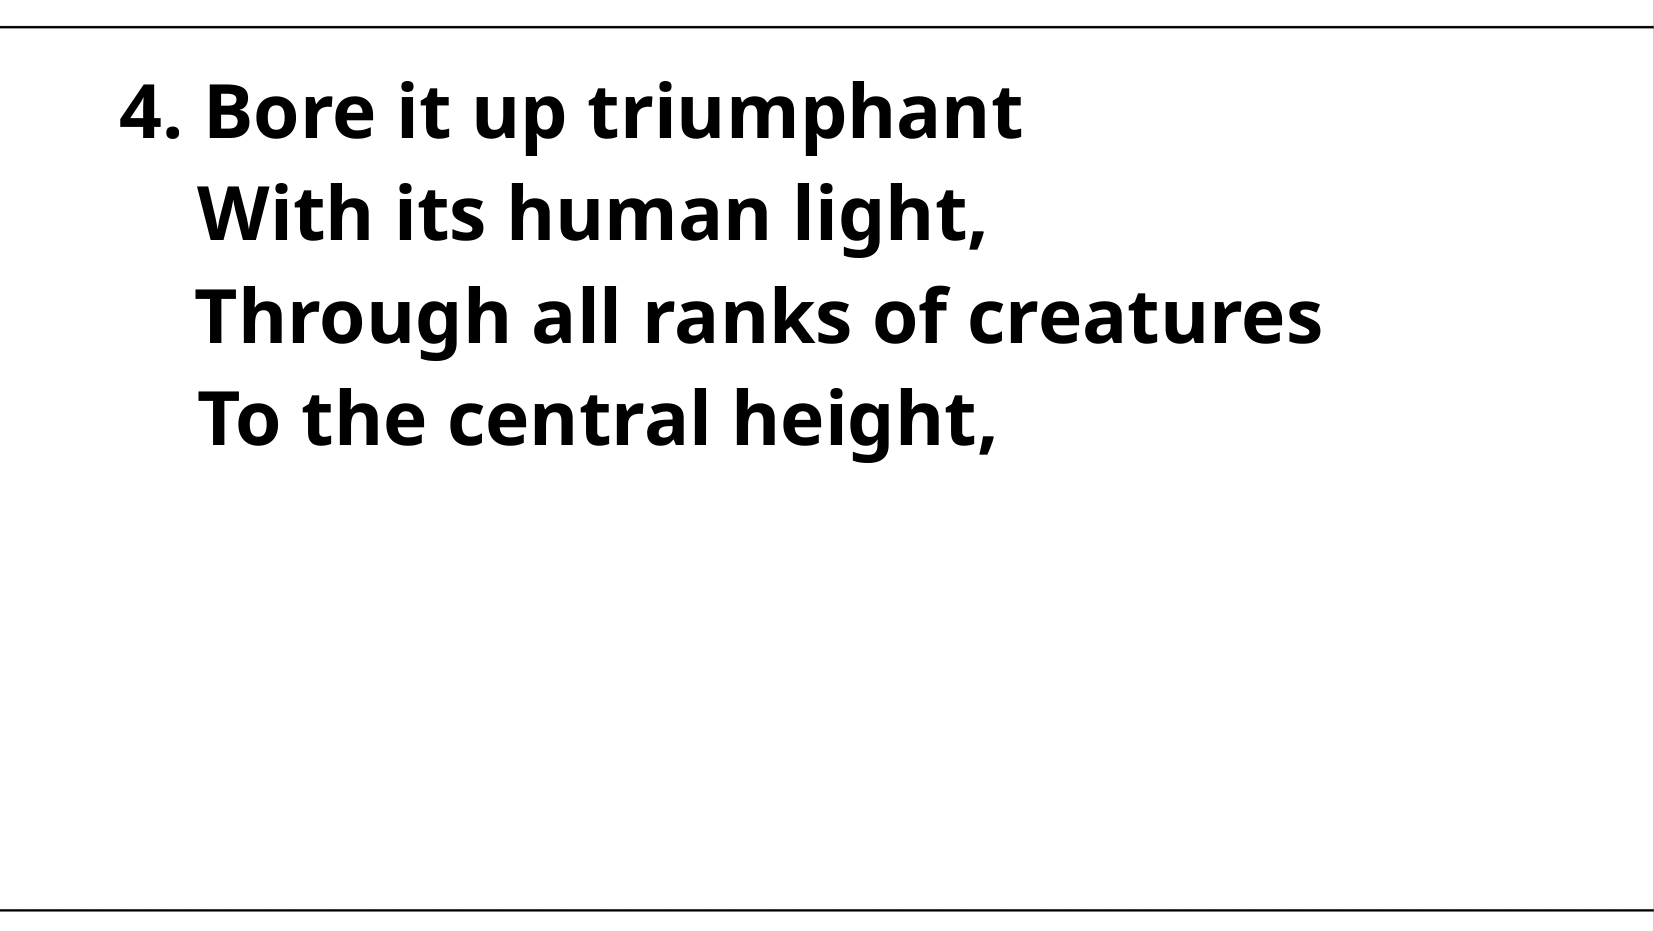

4. Bore it up triumphant
 With its human light,
Through all ranks of creatures
 To the central height,